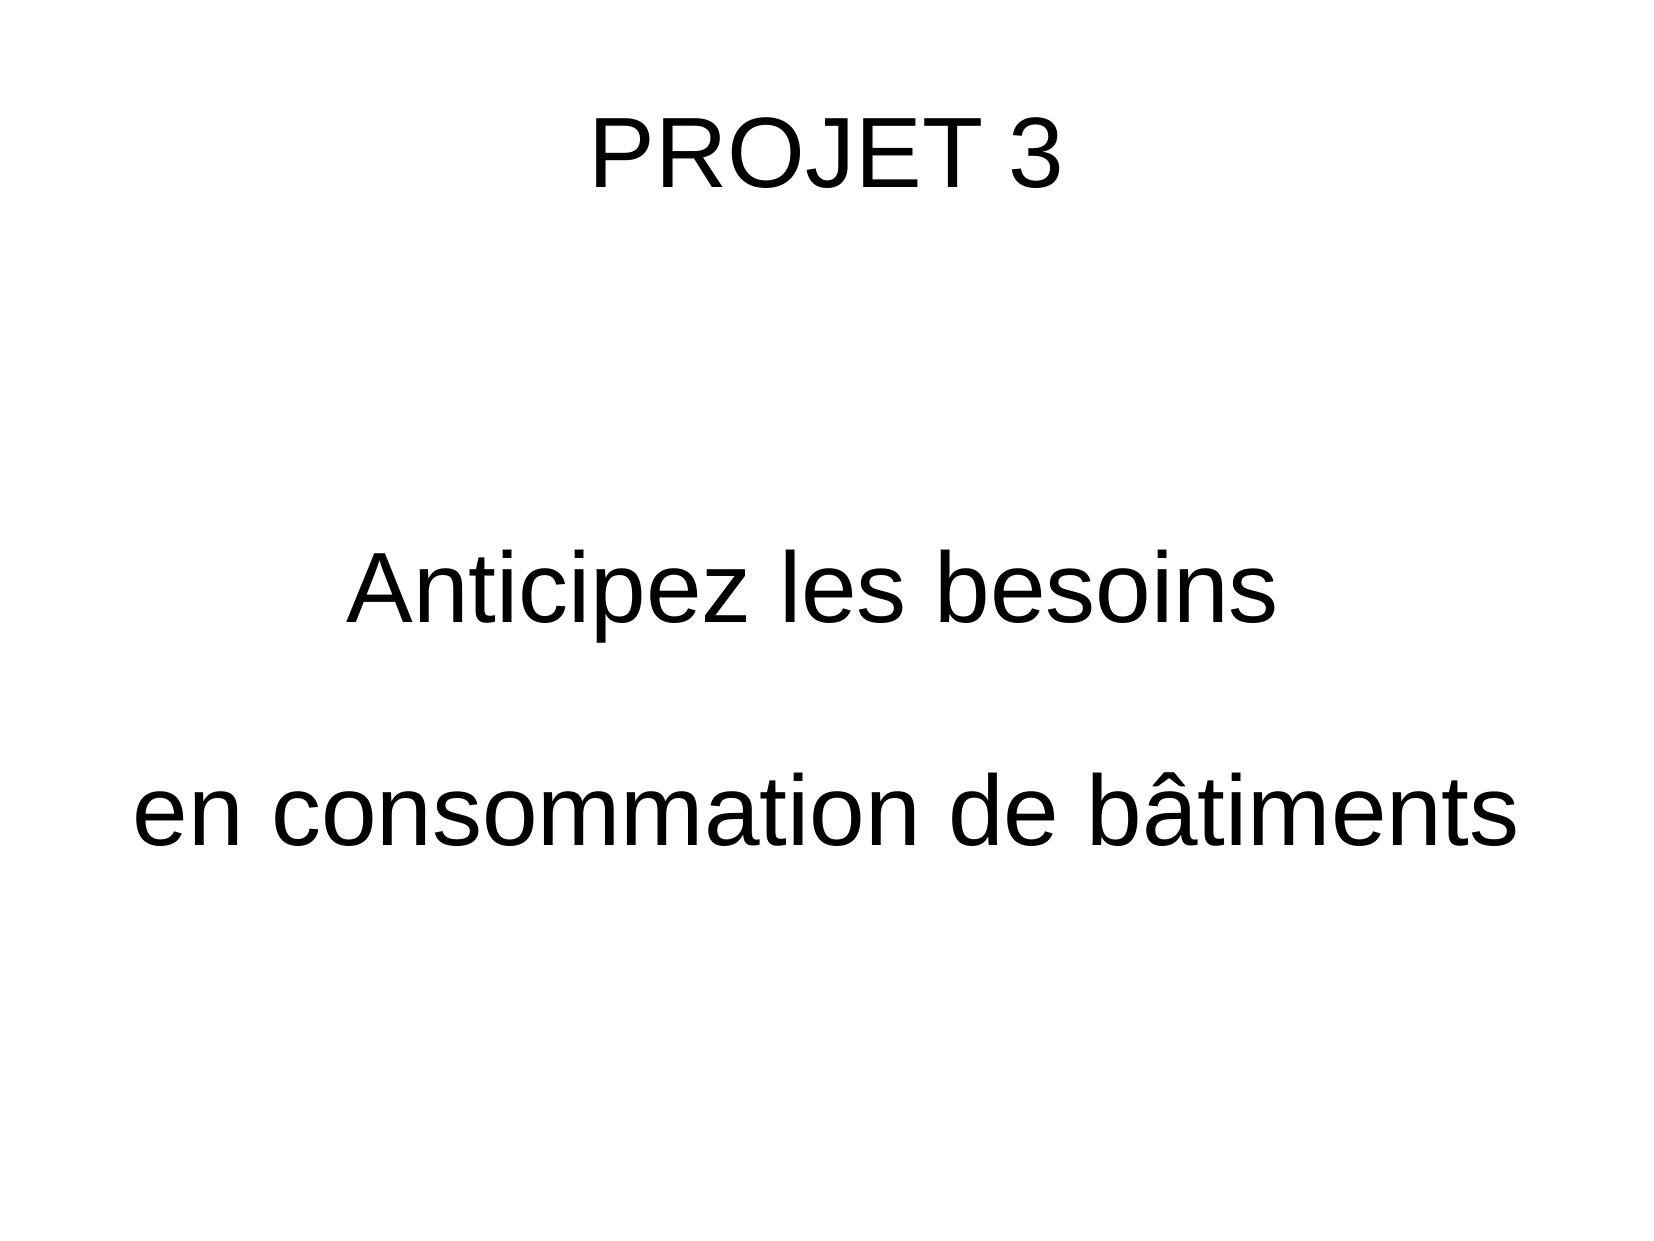

# PROJET 3
Anticipez les besoins
en consommation de bâtiments